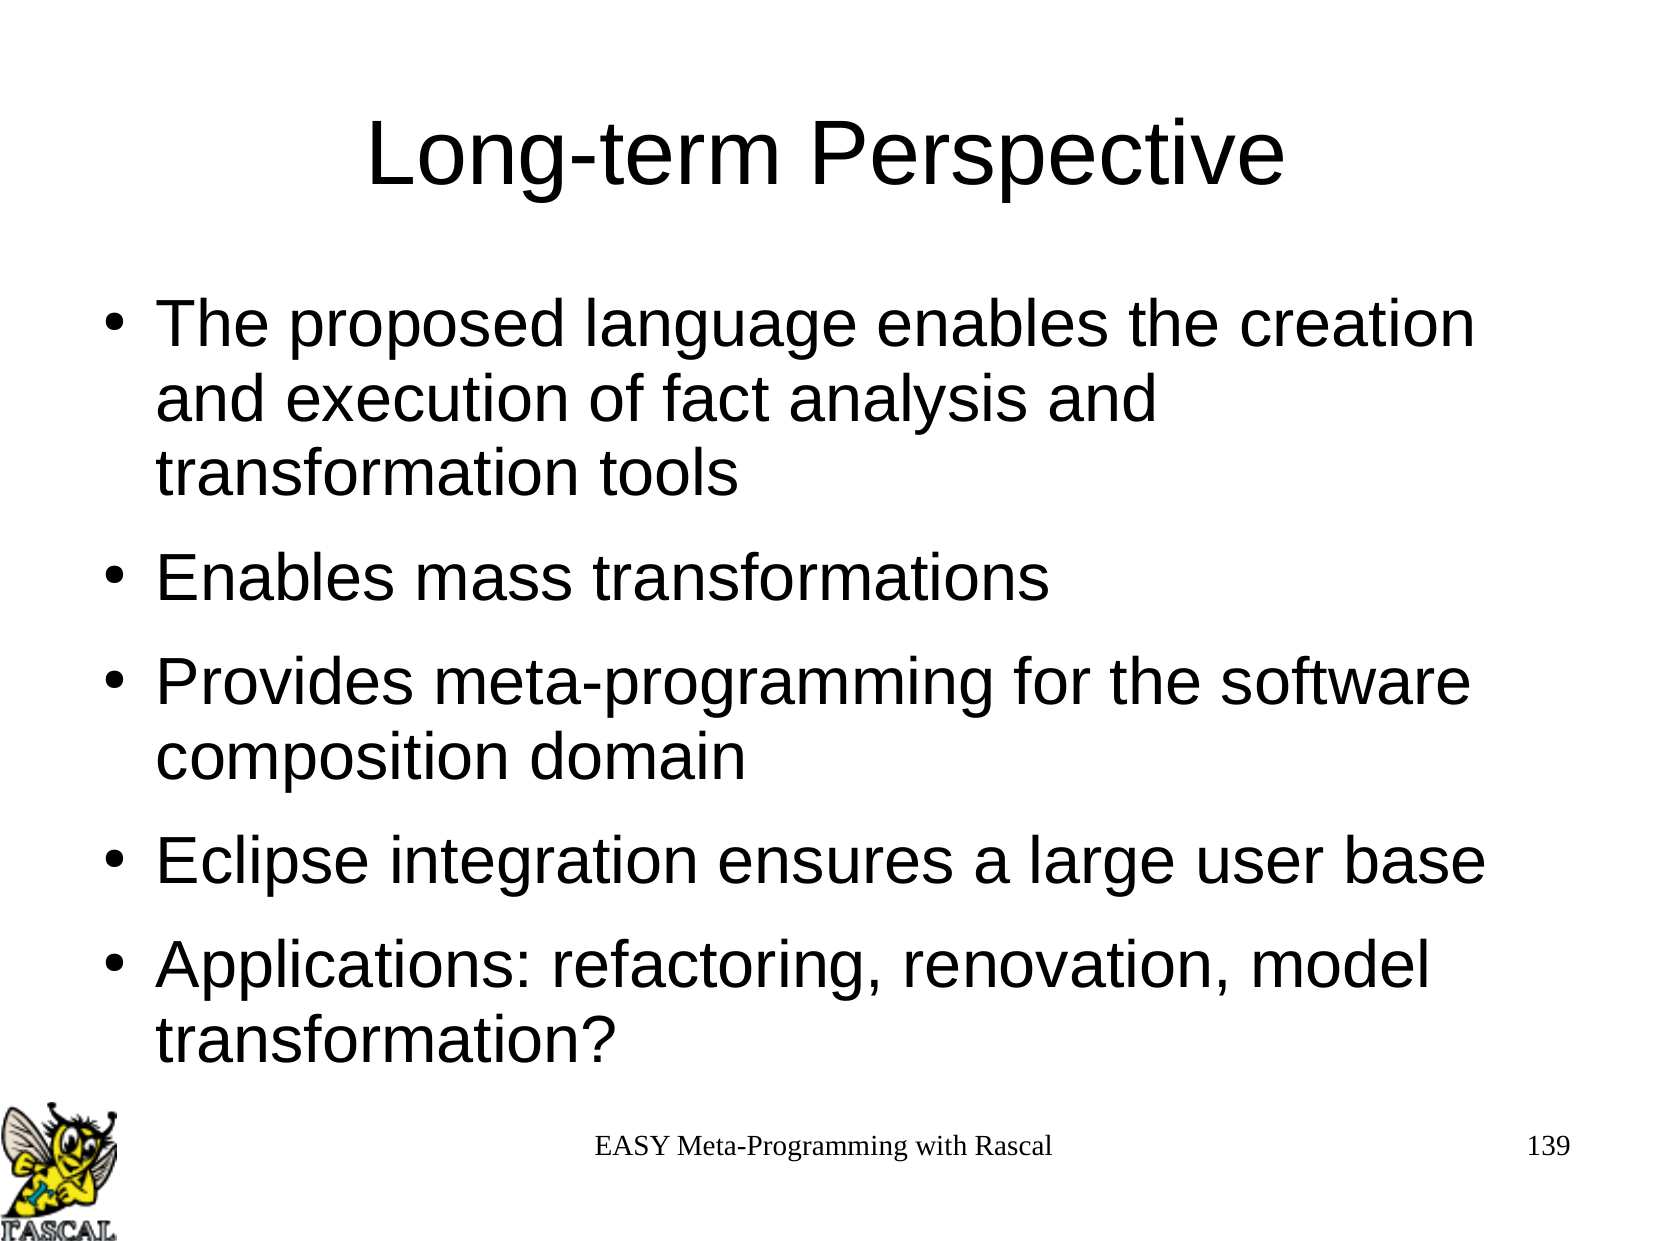

# Long-term Perspective
The proposed language enables the creation and execution of fact analysis and transformation tools
Enables mass transformations
Provides meta-programming for the software composition domain
Eclipse integration ensures a large user base
Applications: refactoring, renovation, model transformation?
139